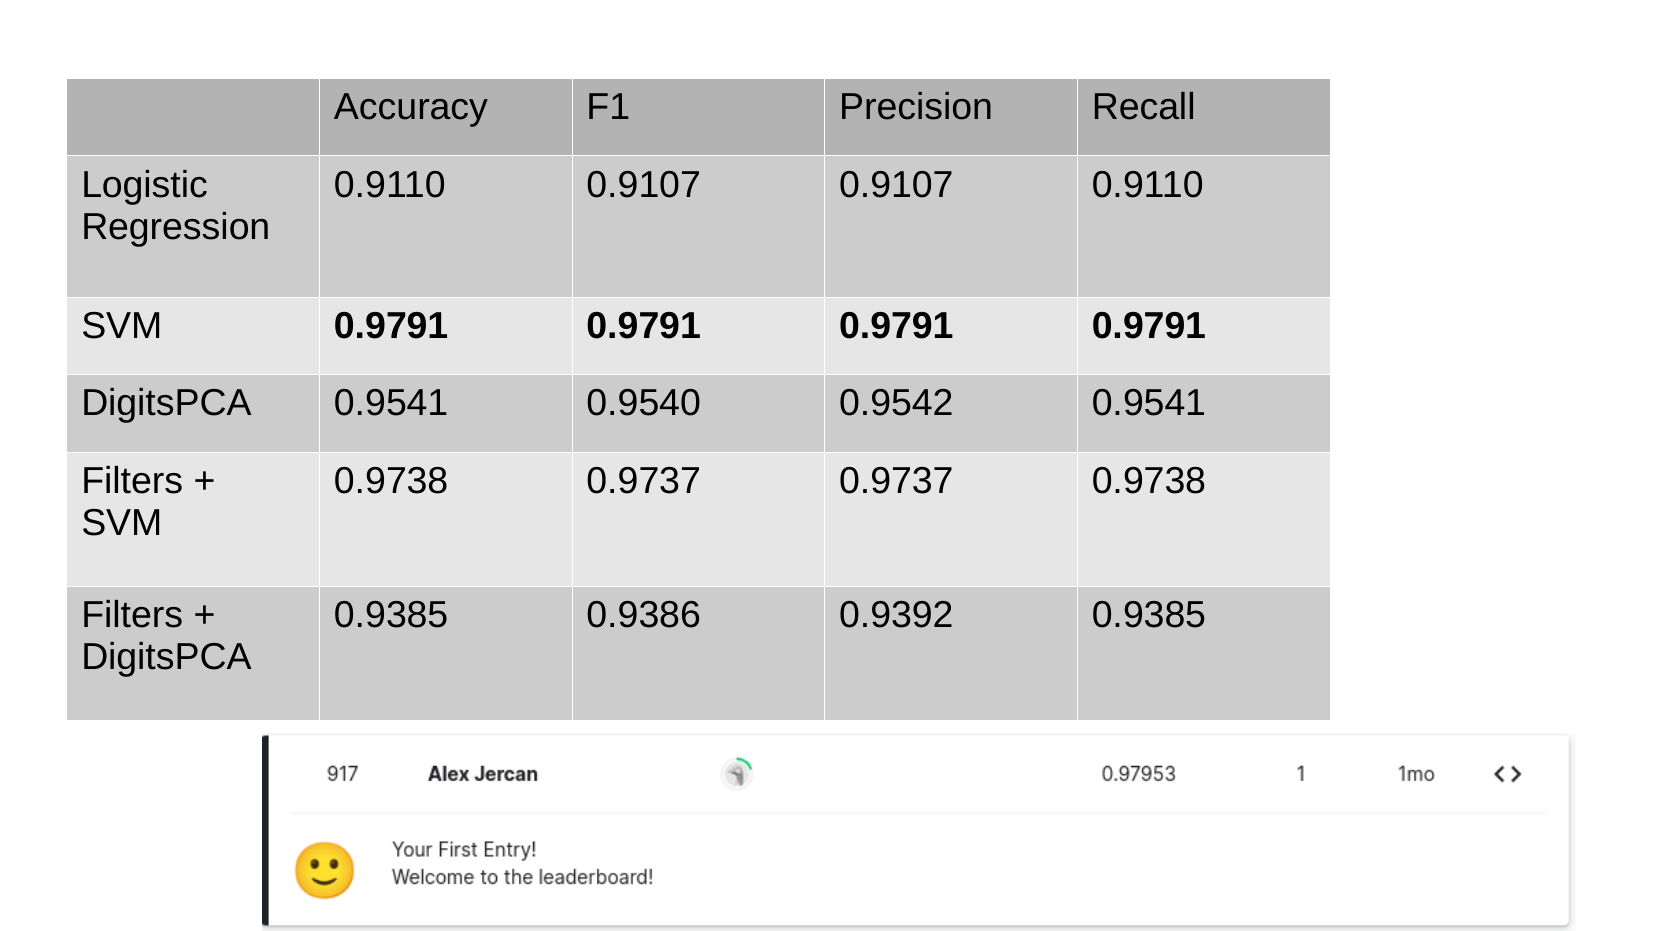

| | Accuracy | F1 | Precision | Recall |
| --- | --- | --- | --- | --- |
| Logistic Regression | 0.9110 | 0.9107 | 0.9107 | 0.9110 |
| SVM | 0.9791 | 0.9791 | 0.9791 | 0.9791 |
| DigitsPCA | 0.9541 | 0.9540 | 0.9542 | 0.9541 |
| Filters + SVM | 0.9738 | 0.9737 | 0.9737 | 0.9738 |
| Filters + DigitsPCA | 0.9385 | 0.9386 | 0.9392 | 0.9385 |